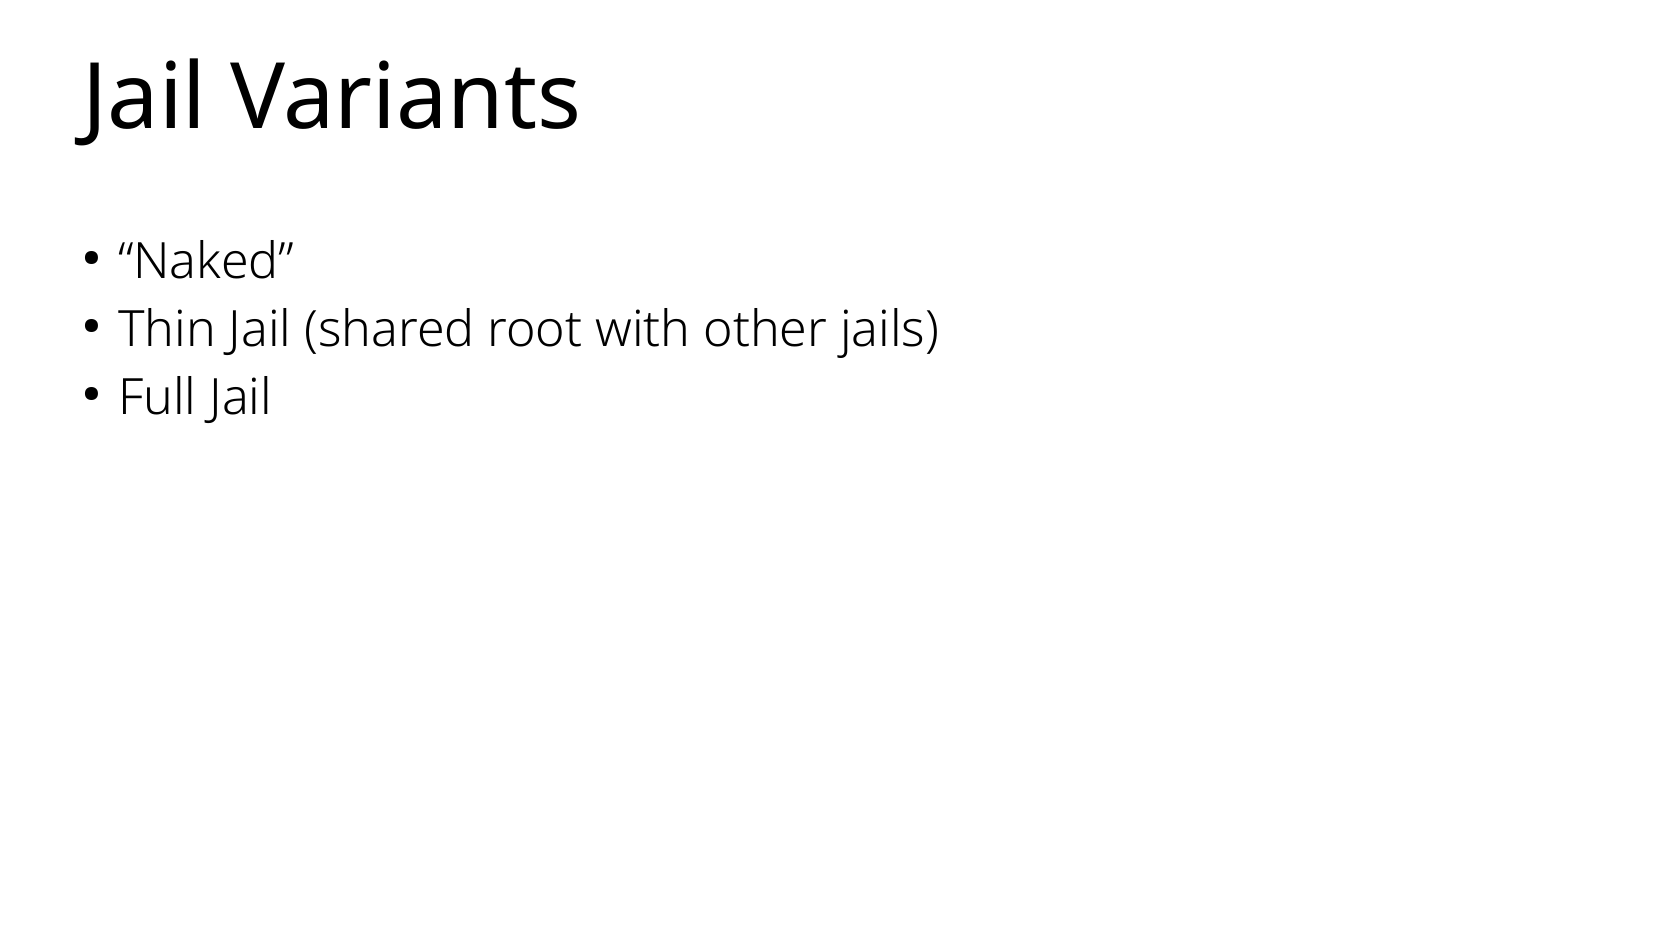

# Jail Variants
“Naked”
Thin Jail (shared root with other jails)
Full Jail